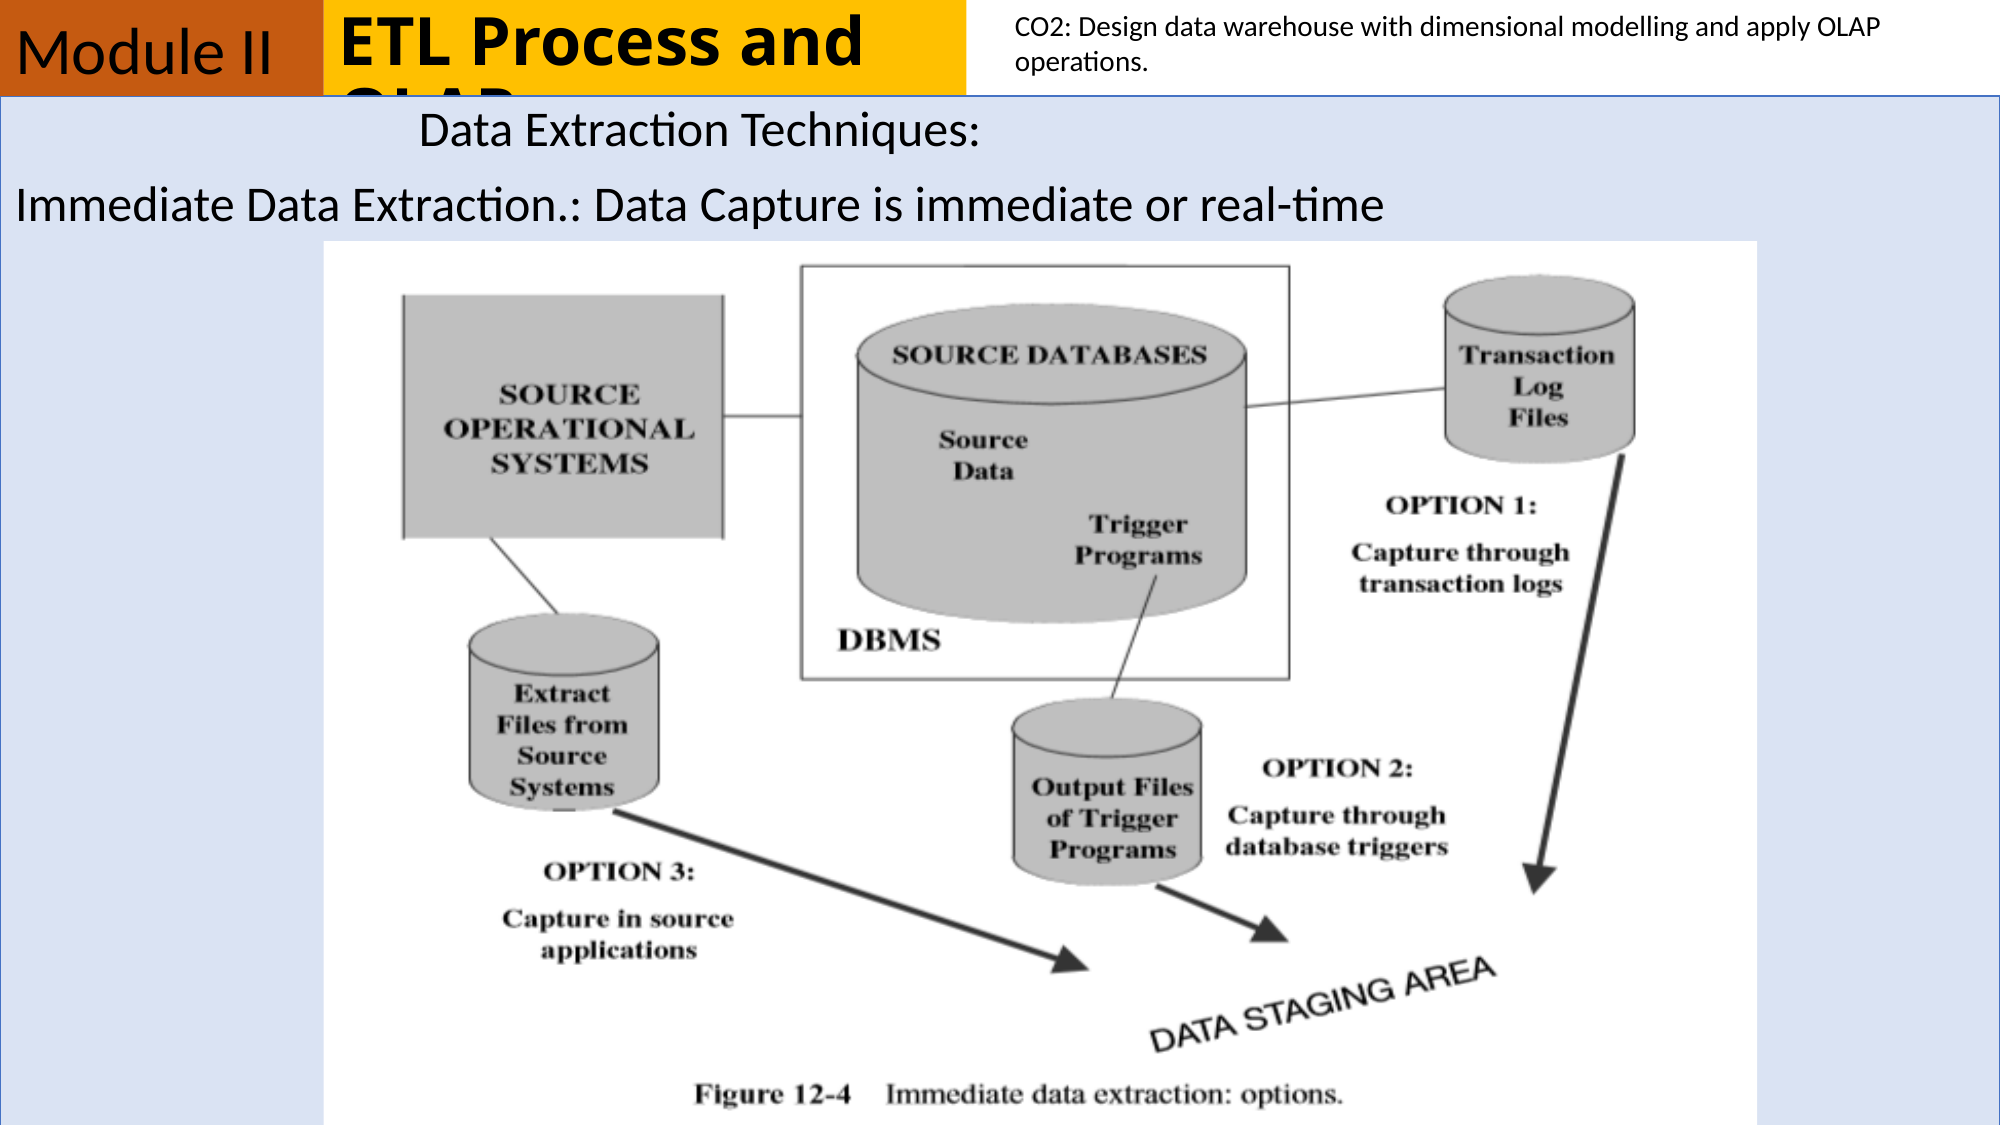

Module II
# ETL Process and OLAP:
CO2: Design data warehouse with dimensional modelling and apply OLAP operations.
Data Extraction Techniques:
Immediate Data Extraction.: Data Capture is immediate or real-time